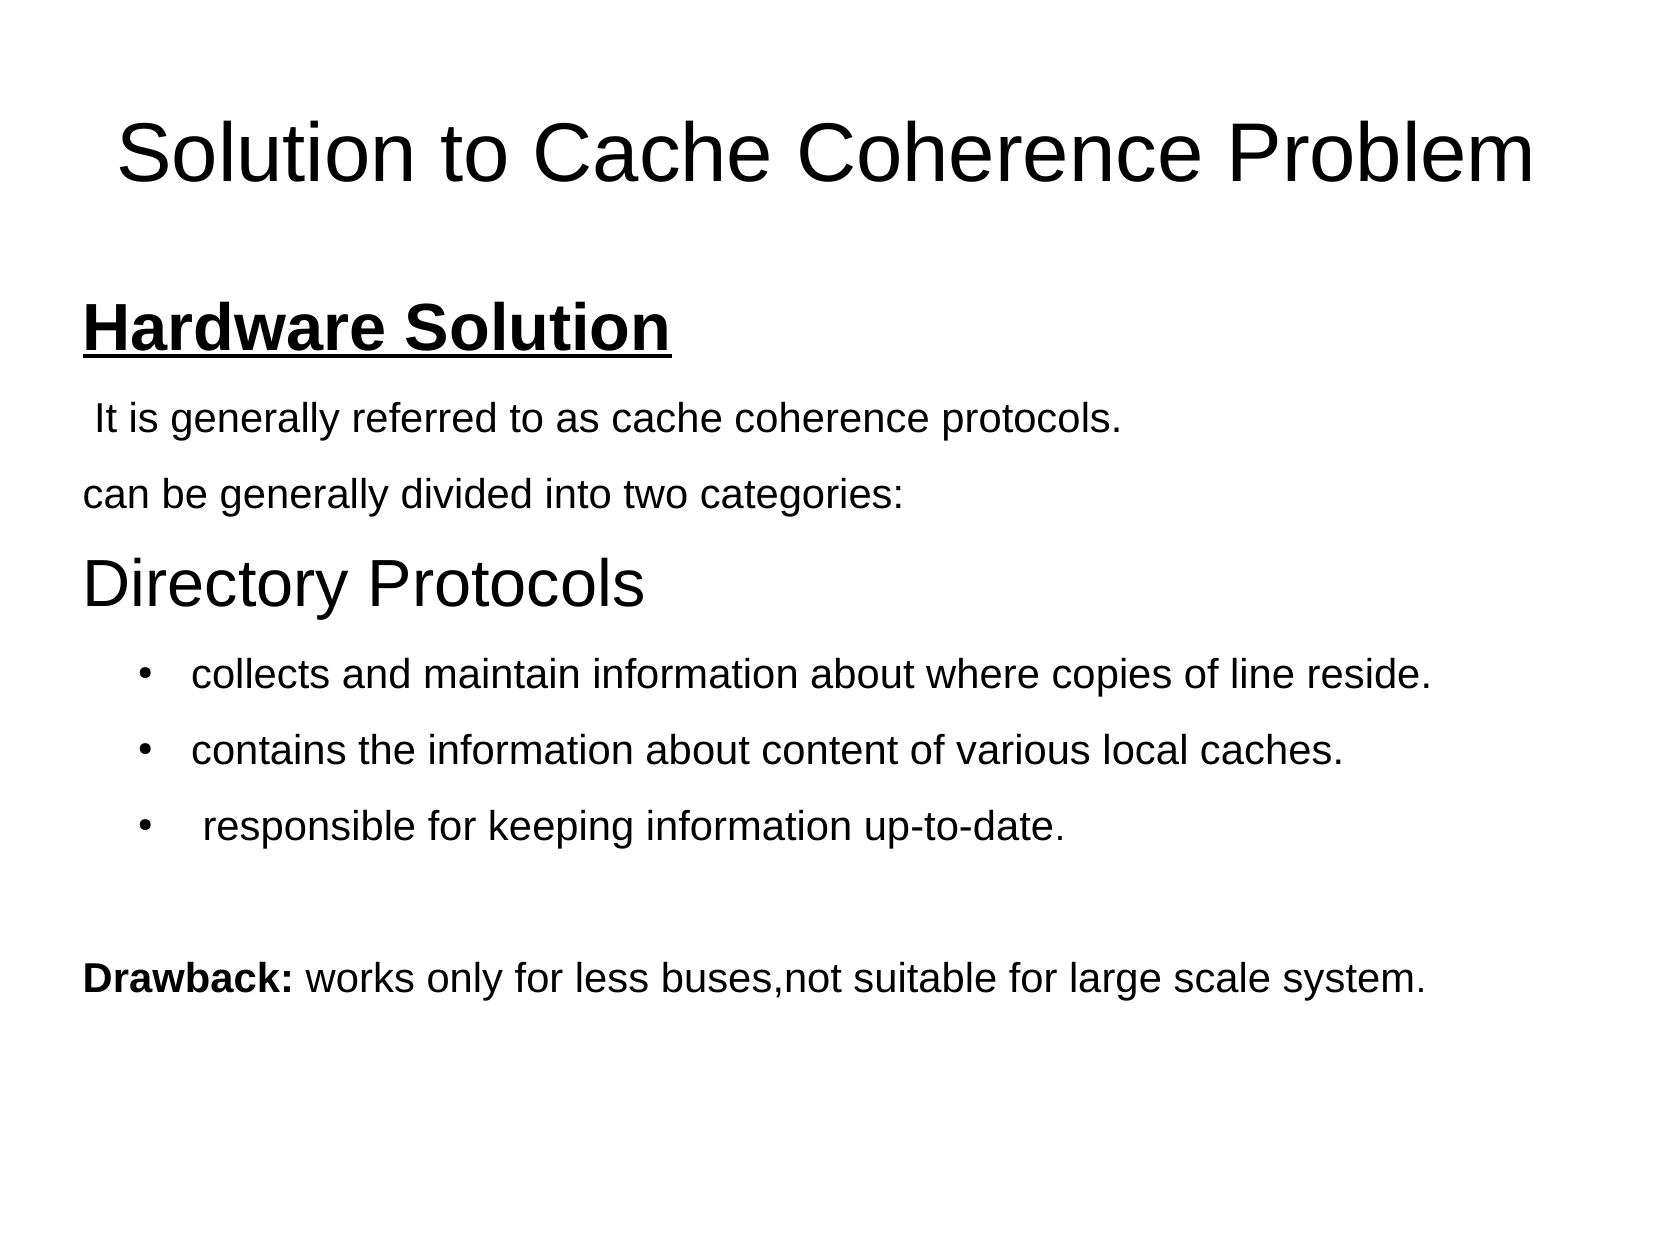

# Solution to Cache Coherence Problem
Hardware Solution
 It is generally referred to as cache coherence protocols.
can be generally divided into two categories:
Directory Protocols
collects and maintain information about where copies of line reside.
contains the information about content of various local caches.
 responsible for keeping information up-to-date.
Drawback: works only for less buses,not suitable for large scale system.